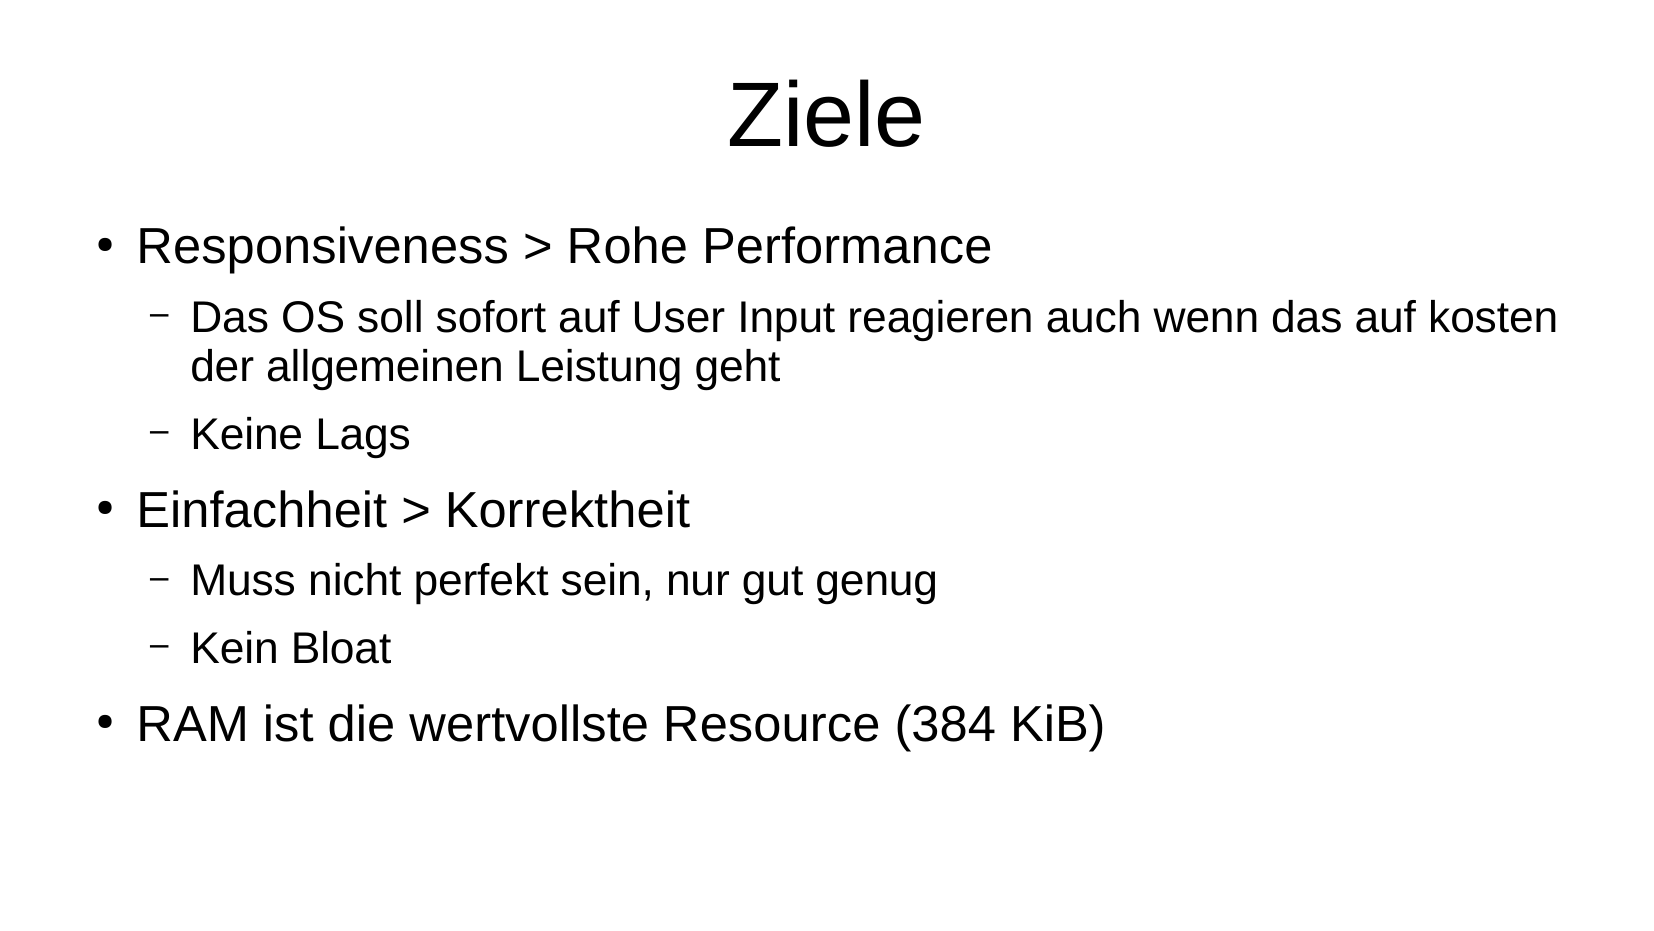

# Ziele
Responsiveness > Rohe Performance
Das OS soll sofort auf User Input reagieren auch wenn das auf kosten der allgemeinen Leistung geht
Keine Lags
Einfachheit > Korrektheit
Muss nicht perfekt sein, nur gut genug
Kein Bloat
RAM ist die wertvollste Resource (384 KiB)